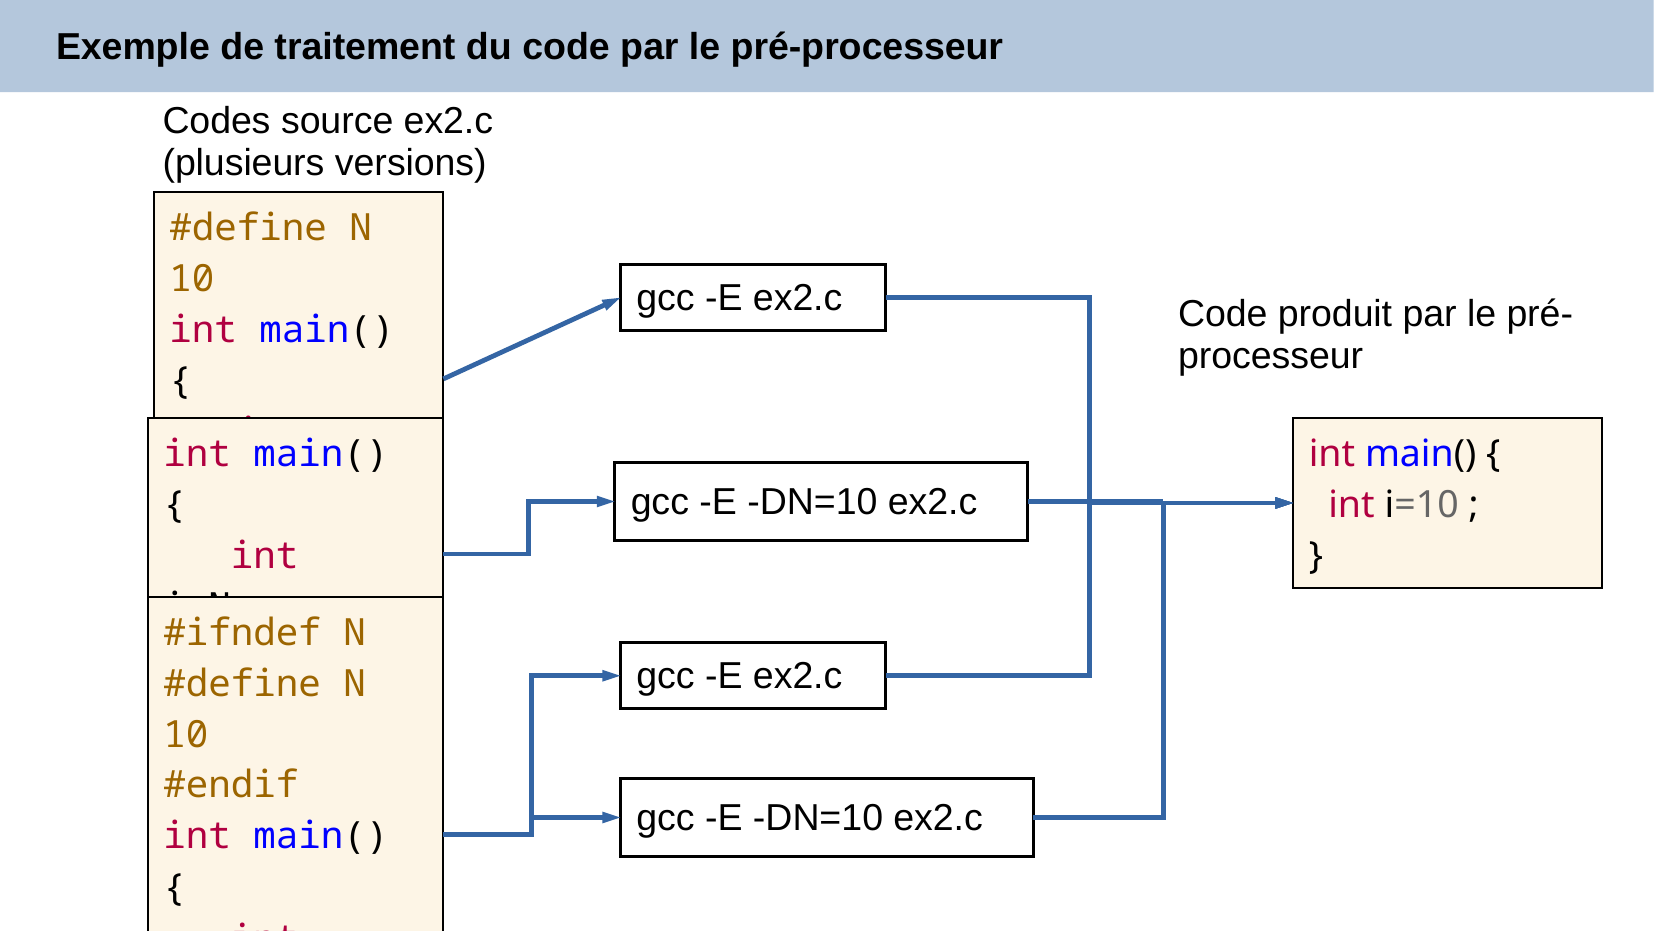

Exemple de traitement du code par le pré-processeur
Codes source ex2.c (plusieurs versions)
#define N 10
int main() {
 int i=N ;
}
gcc -E ex2.c
Code produit par le pré-processeur
int main() {
 int i=N ;
}
int main() {
 int i=10 ;
}
gcc -E -DN=10 ex2.c
#ifndef N
#define N 10
#endif
int main() {
 int i=N ;
}
gcc -E ex2.c
gcc -E -DN=10 ex2.c